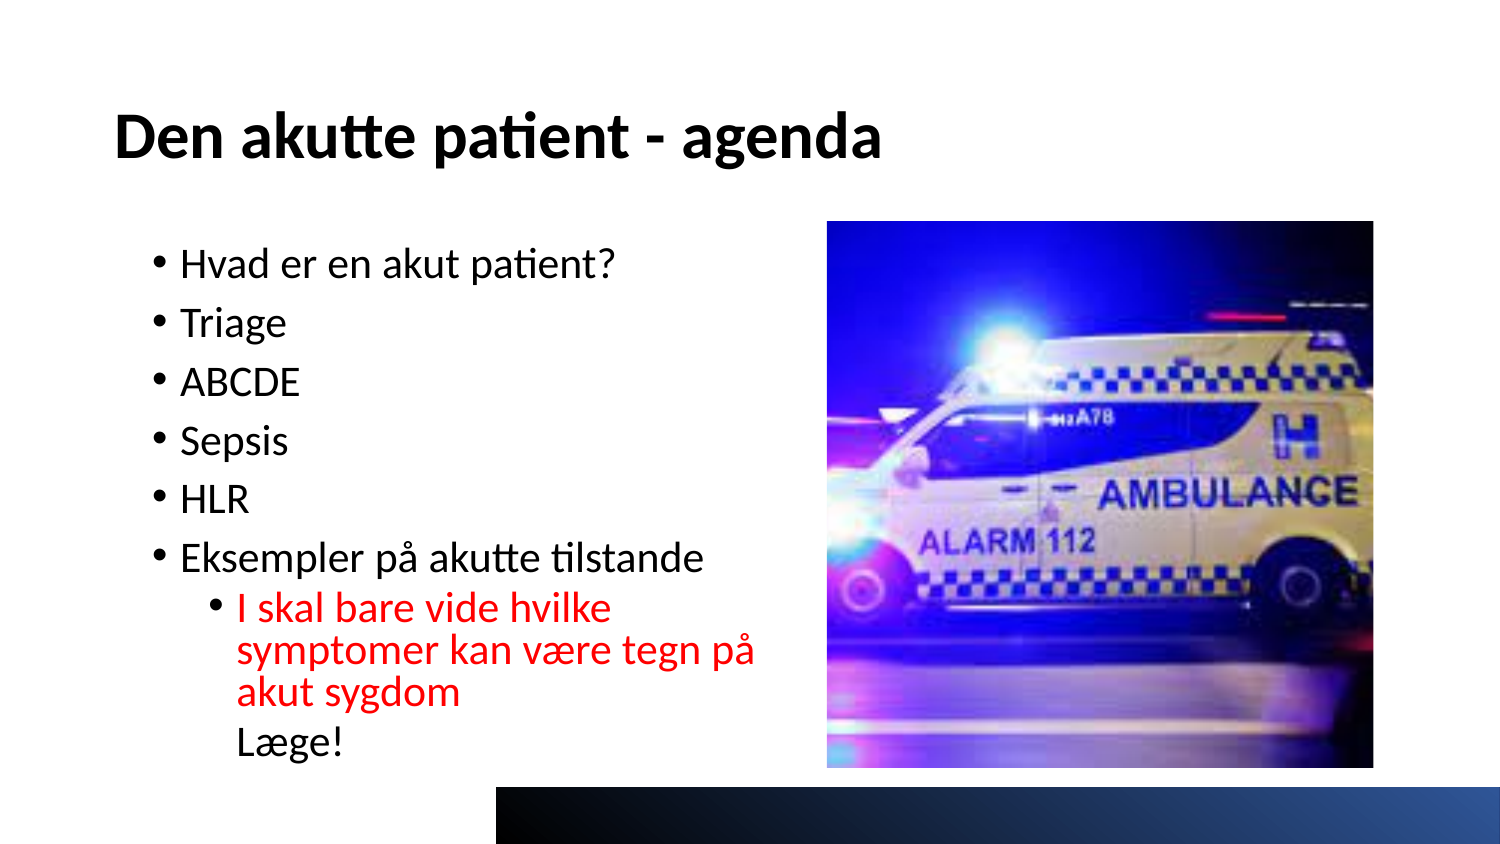

Den akutte patient - agenda
Hvad er en akut patient?
Triage
ABCDE
Sepsis
HLR
Eksempler på akutte tilstande
I skal bare vide hvilke symptomer kan være tegn på akut sygdom
Læge!